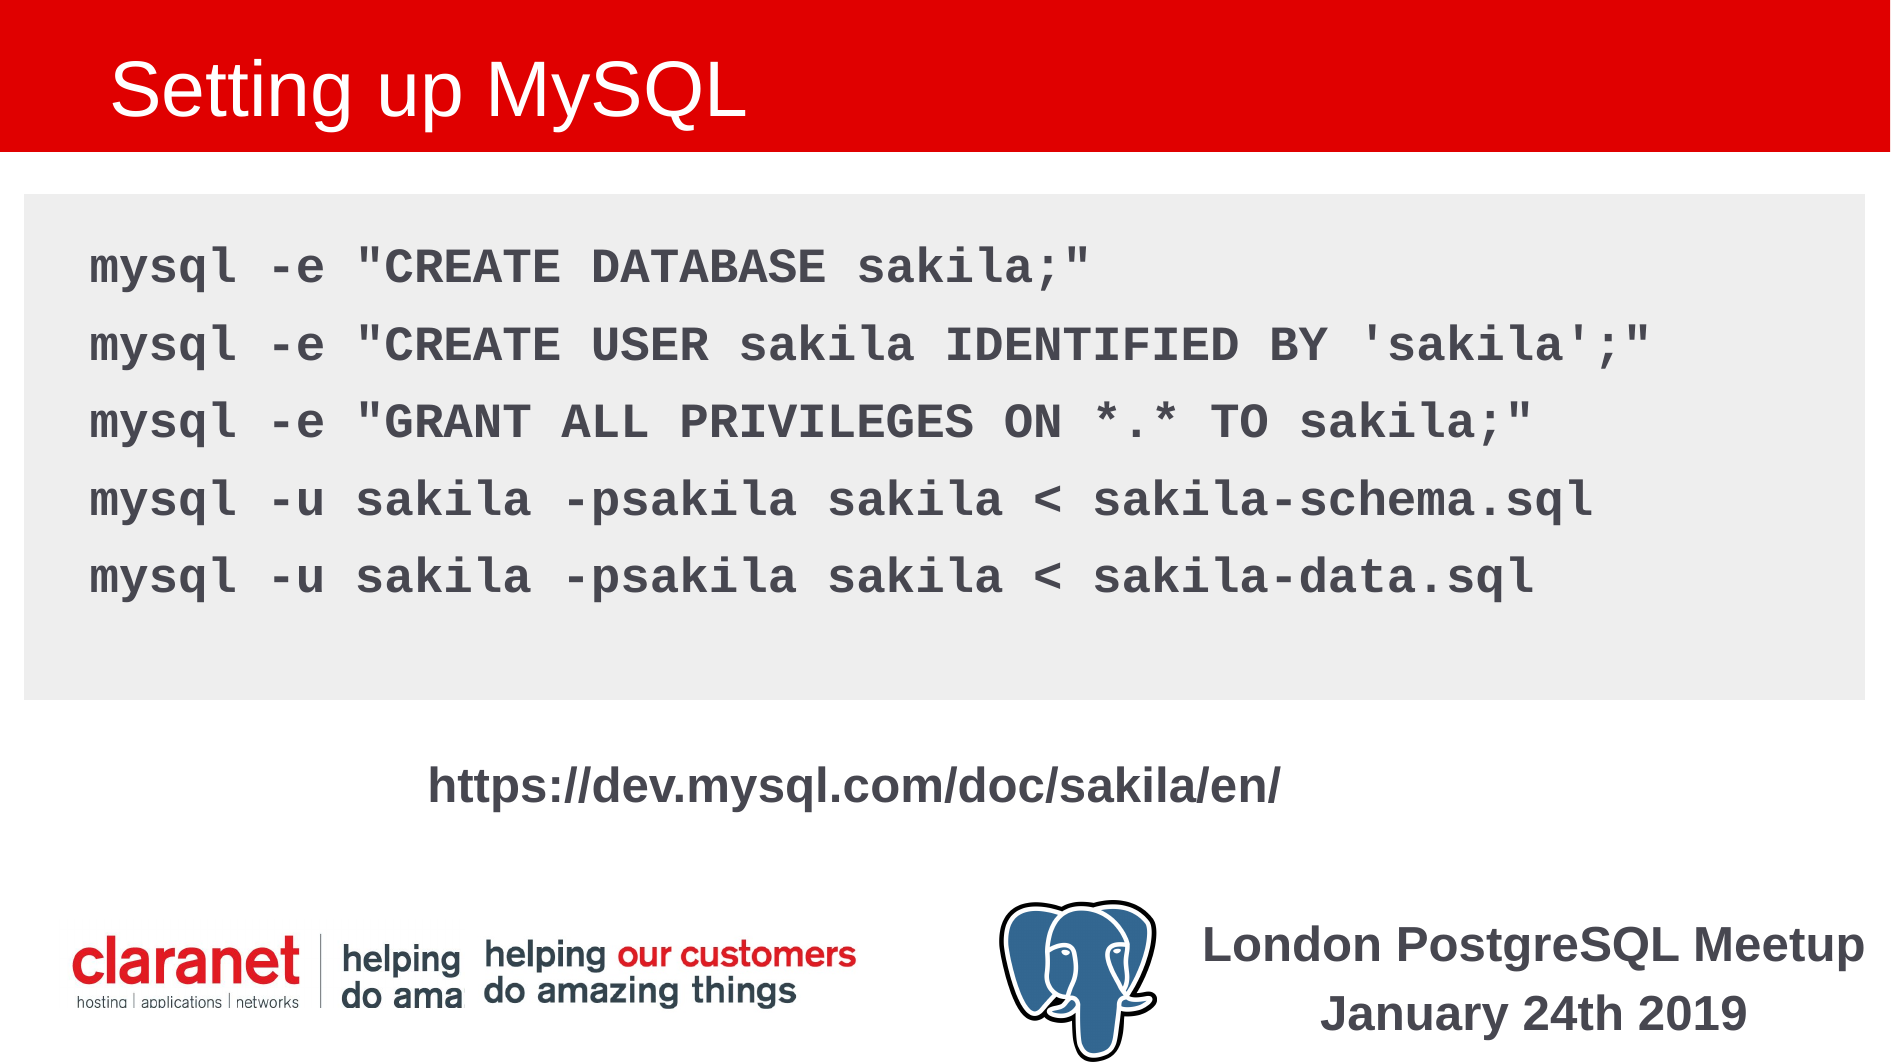

Setting up MySQL
mysql -e "CREATE DATABASE sakila;"
mysql -e "CREATE USER sakila IDENTIFIED BY 'sakila';"
mysql -e "GRANT ALL PRIVILEGES ON *.* TO sakila;"
mysql -u sakila -psakila sakila < sakila-schema.sql
mysql -u sakila -psakila sakila < sakila-data.sql
https://dev.mysql.com/doc/sakila/en/